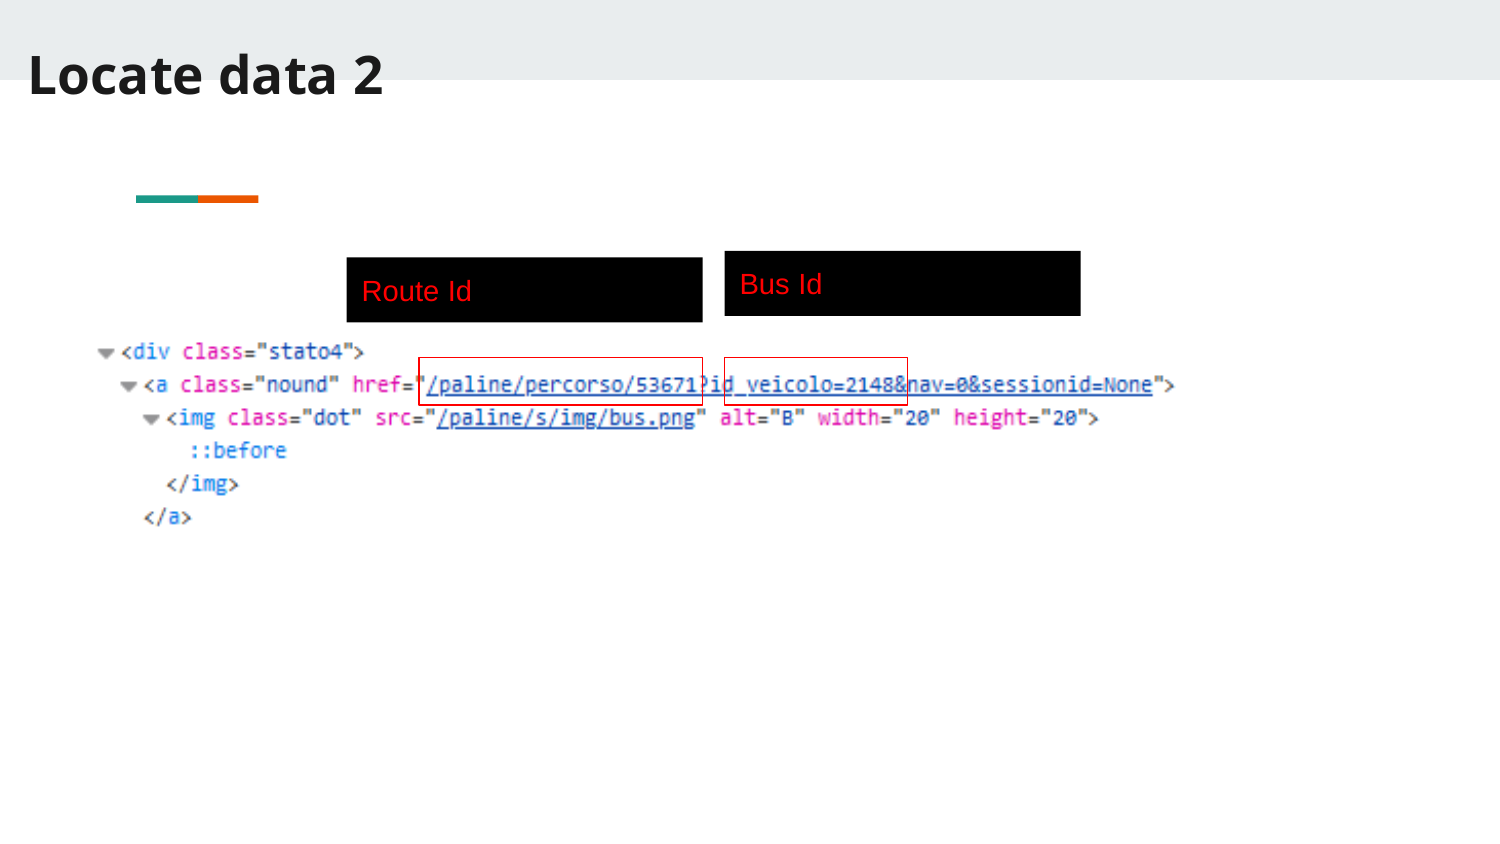

# Locate data 2
Bus Id
Route Id